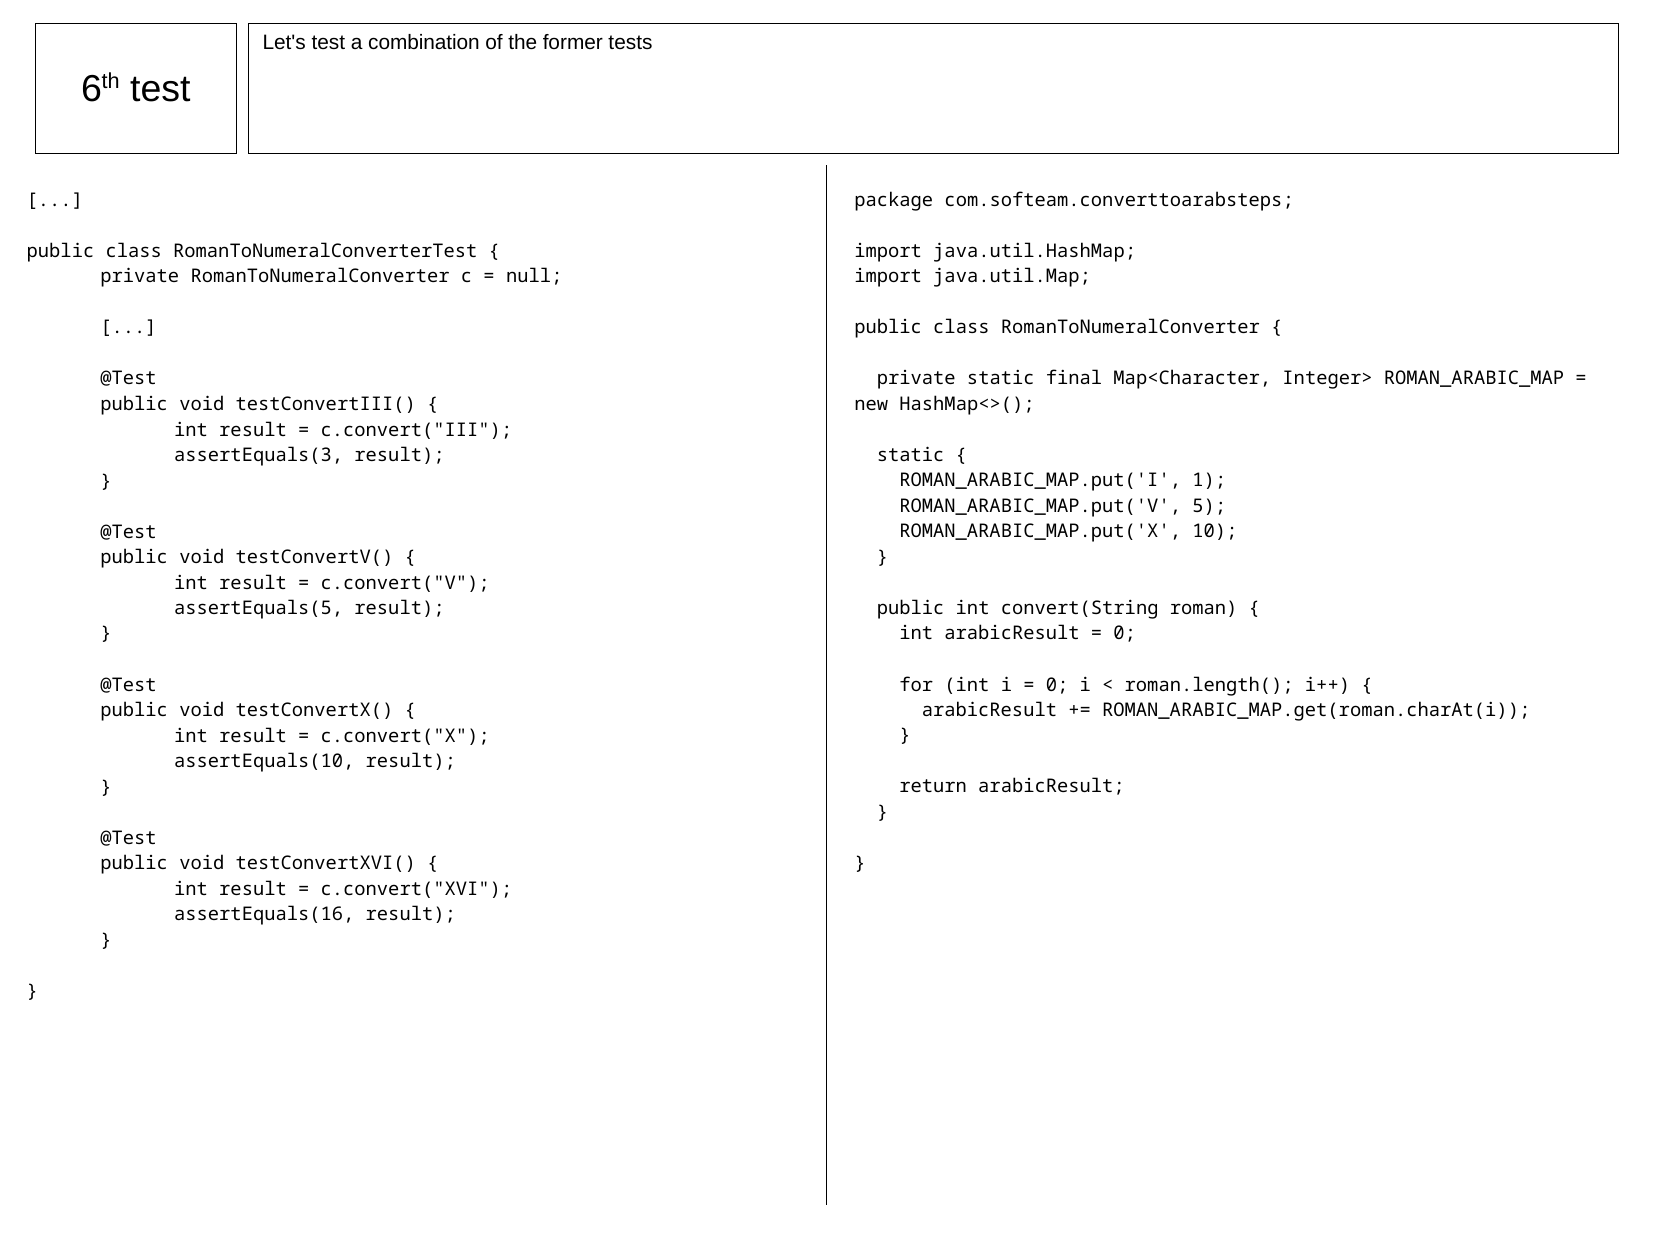

6th test
Let's test a combination of the former tests
package com.softeam.converttoarabsteps;
import java.util.HashMap;
import java.util.Map;
public class RomanToNumeralConverter {
 private static final Map<Character, Integer> ROMAN_ARABIC_MAP = new HashMap<>();
 static {
 ROMAN_ARABIC_MAP.put('I', 1);
 ROMAN_ARABIC_MAP.put('V', 5);
 ROMAN_ARABIC_MAP.put('X', 10);
 }
 public int convert(String roman) {
 int arabicResult = 0;
 for (int i = 0; i < roman.length(); i++) {
 arabicResult += ROMAN_ARABIC_MAP.get(roman.charAt(i));
 }
 return arabicResult;
 }
}
[...]
public class RomanToNumeralConverterTest {
	private RomanToNumeralConverter c = null;
	[...]
	@Test
	public void testConvertIII() {
		int result = c.convert("III");
		assertEquals(3, result);
	}
	@Test
	public void testConvertV() {
		int result = c.convert("V");
		assertEquals(5, result);
	}
	@Test
	public void testConvertX() {
		int result = c.convert("X");
		assertEquals(10, result);
	}
	@Test
	public void testConvertXVI() {
		int result = c.convert("XVI");
		assertEquals(16, result);
	}
}